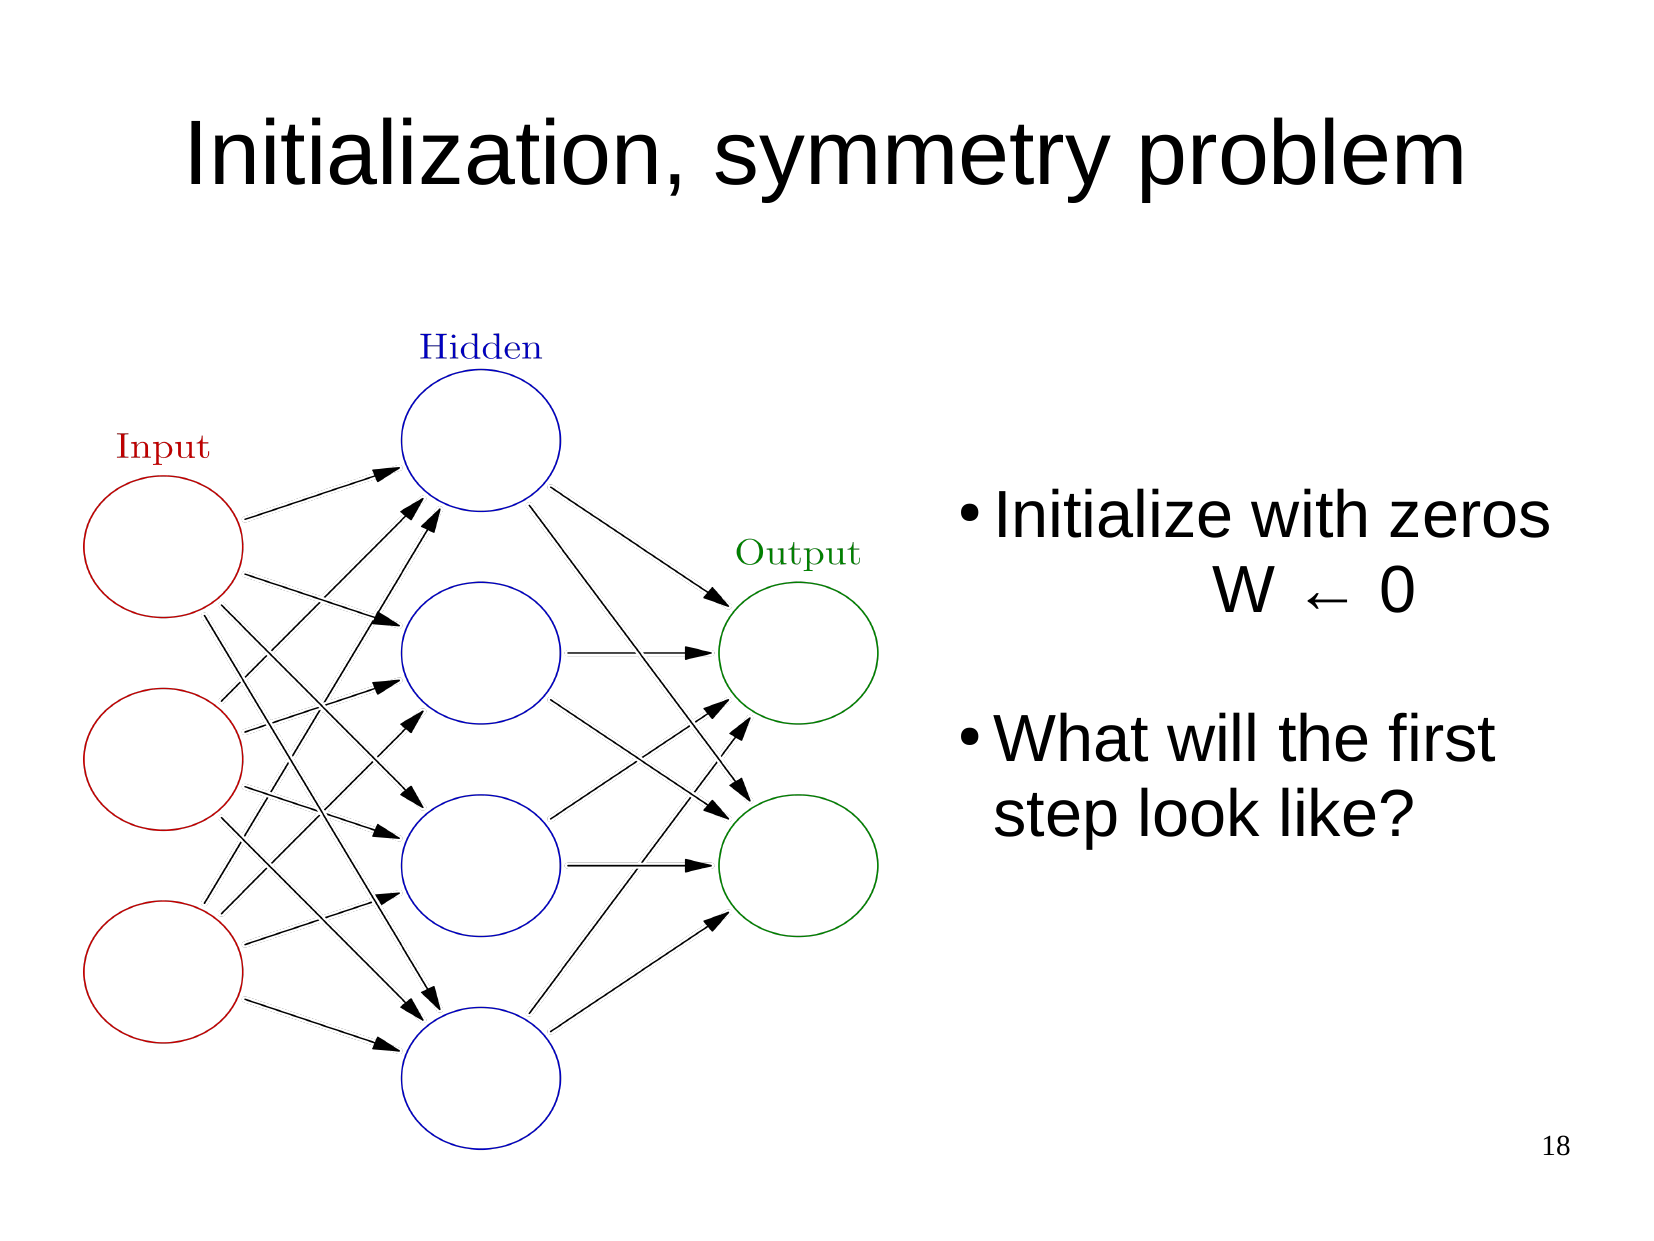

# Initialization, symmetry problem
Initialize with zeros
W ← 0
What will the first step look like?
18